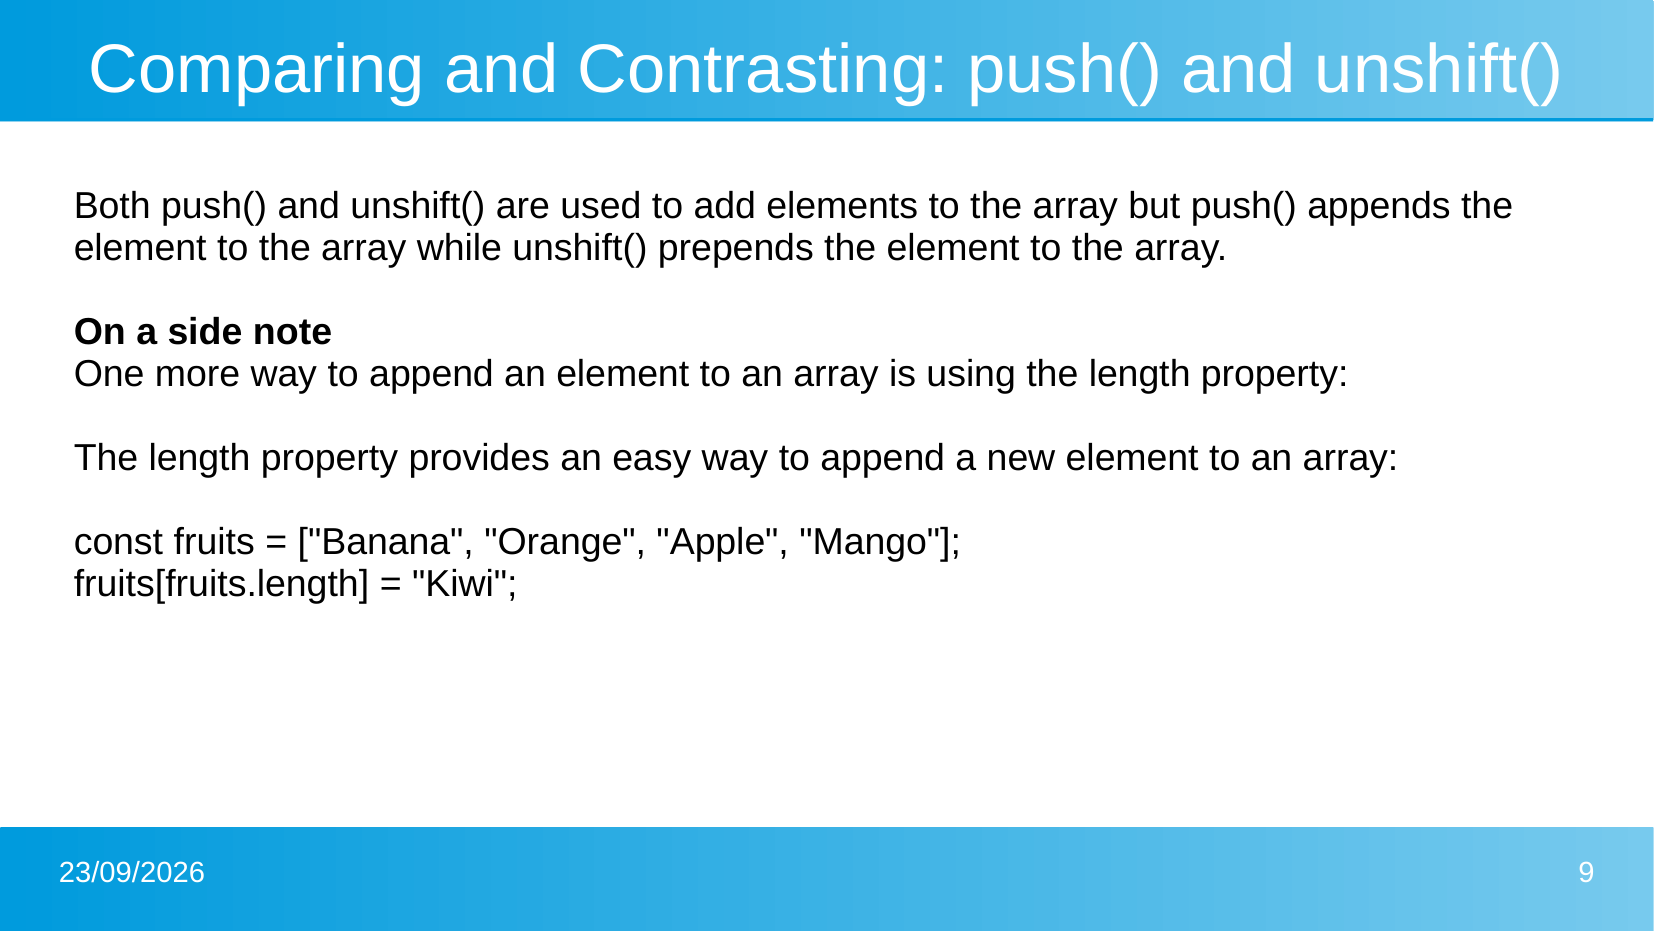

# Comparing and Contrasting: push() and unshift()
Both push() and unshift() are used to add elements to the array but push() appends the element to the array while unshift() prepends the element to the array.
On a side note
One more way to append an element to an array is using the length property:
The length property provides an easy way to append a new element to an array:
const fruits = ["Banana", "Orange", "Apple", "Mango"];
fruits[fruits.length] = "Kiwi";
9